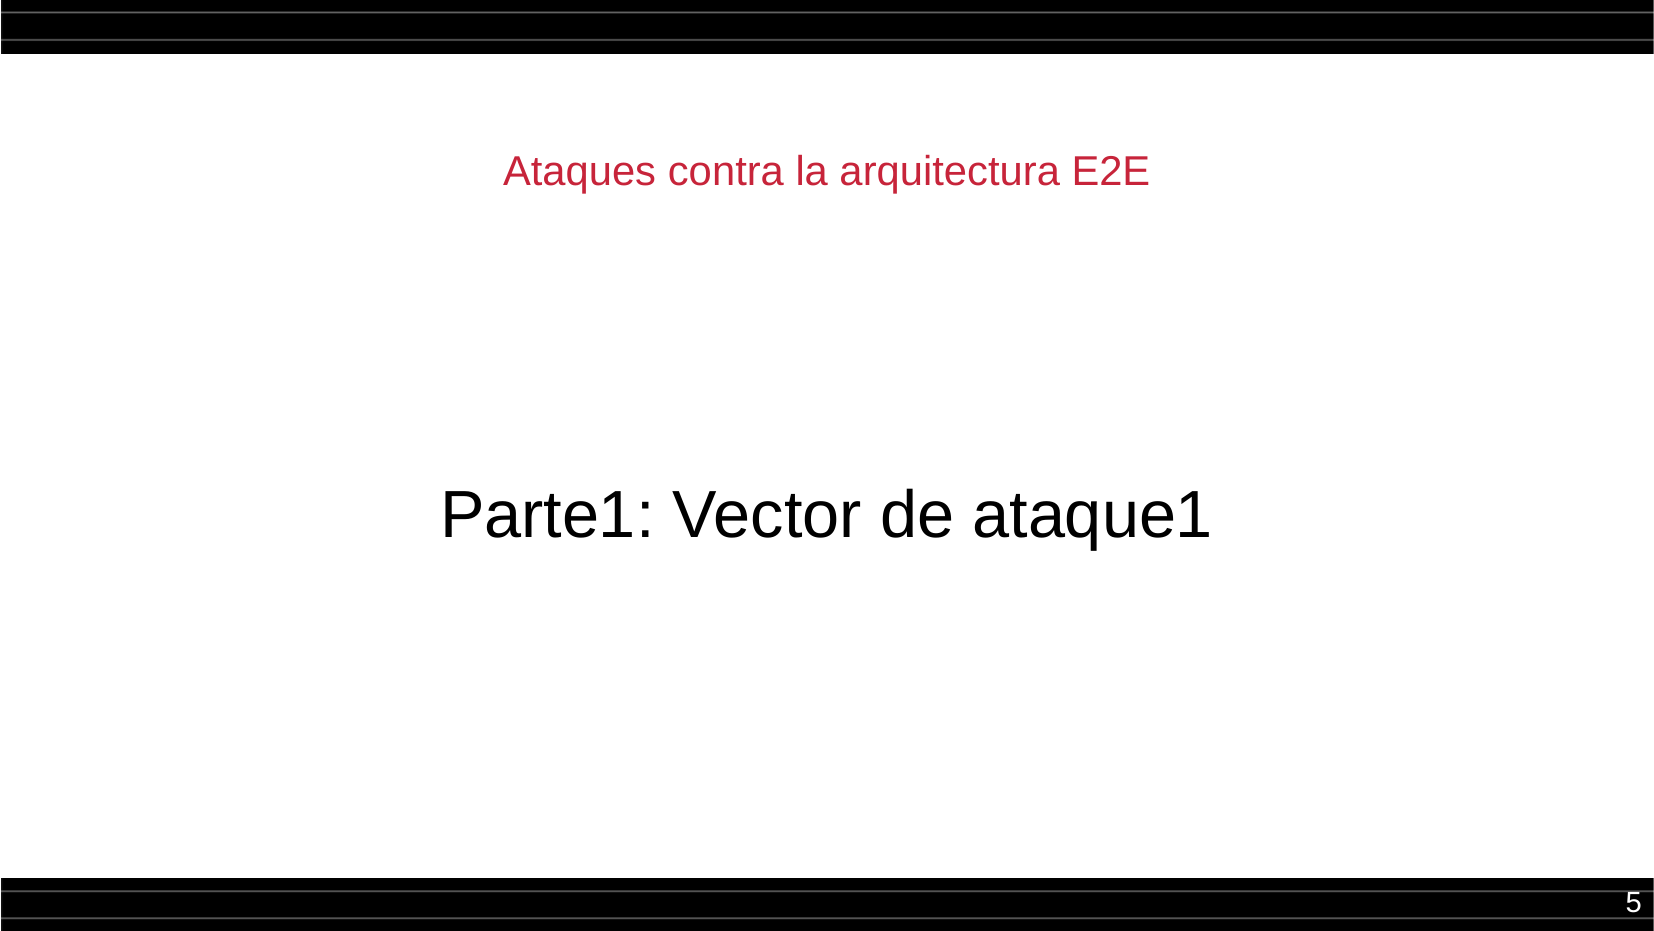

# Ataques contra la arquitectura E2E
Parte1: Vector de ataque1